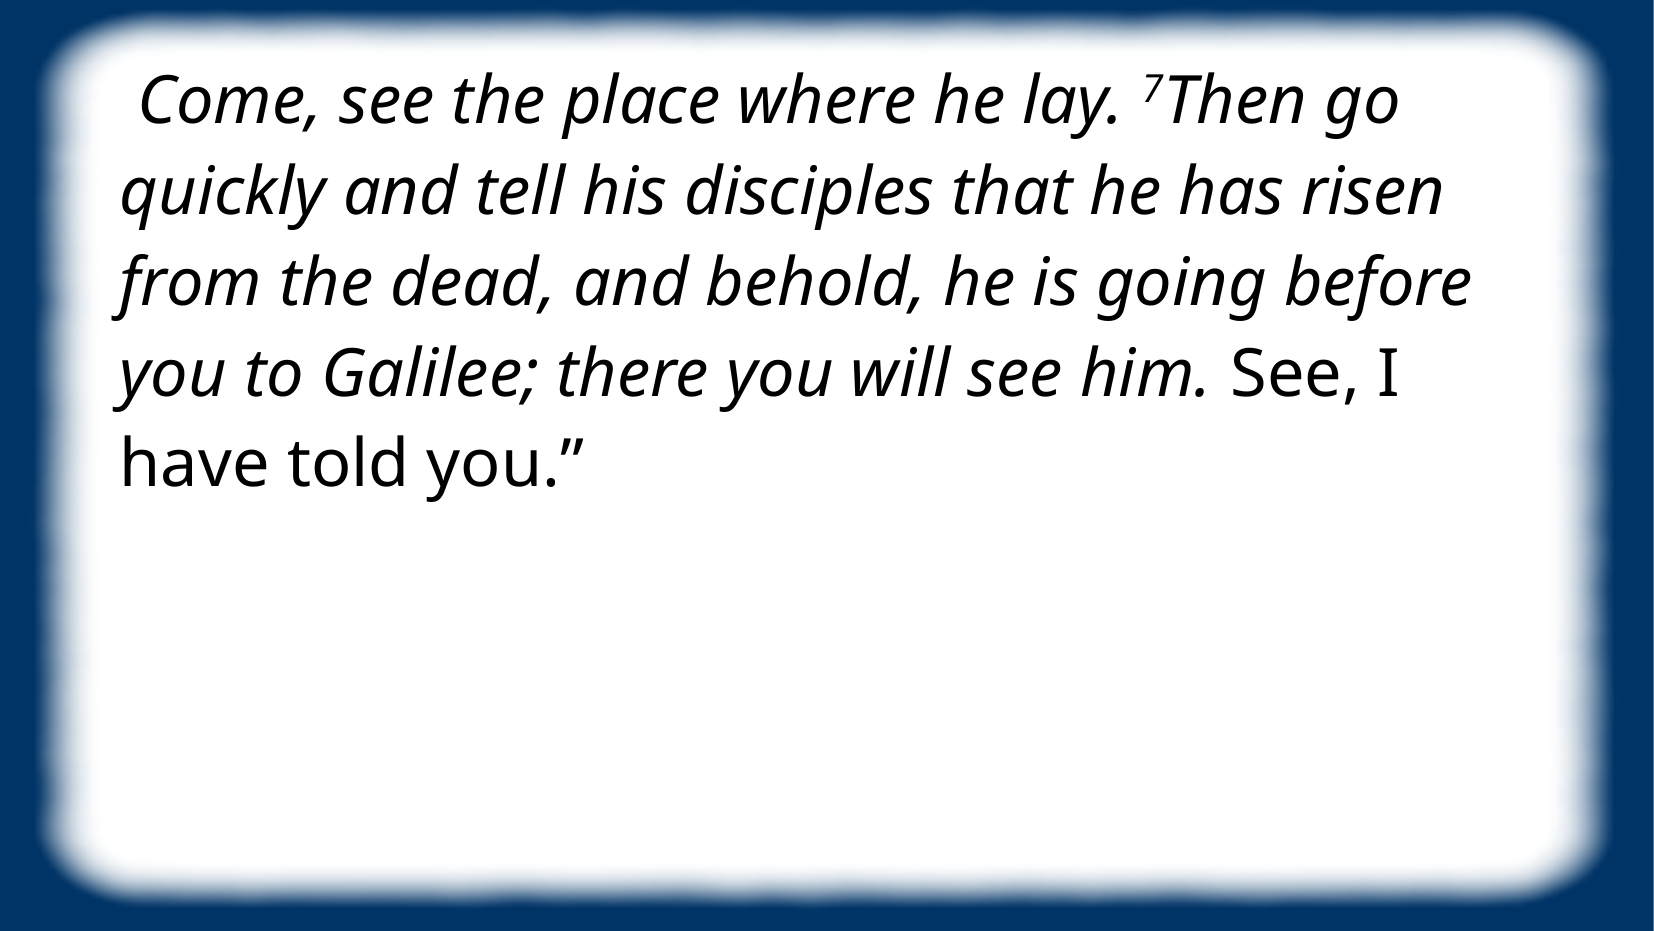

Come, see the place where he lay. 7Then go quickly and tell his disciples that he has risen from the dead, and behold, he is going before you to Galilee; there you will see him. See, I have told you.”